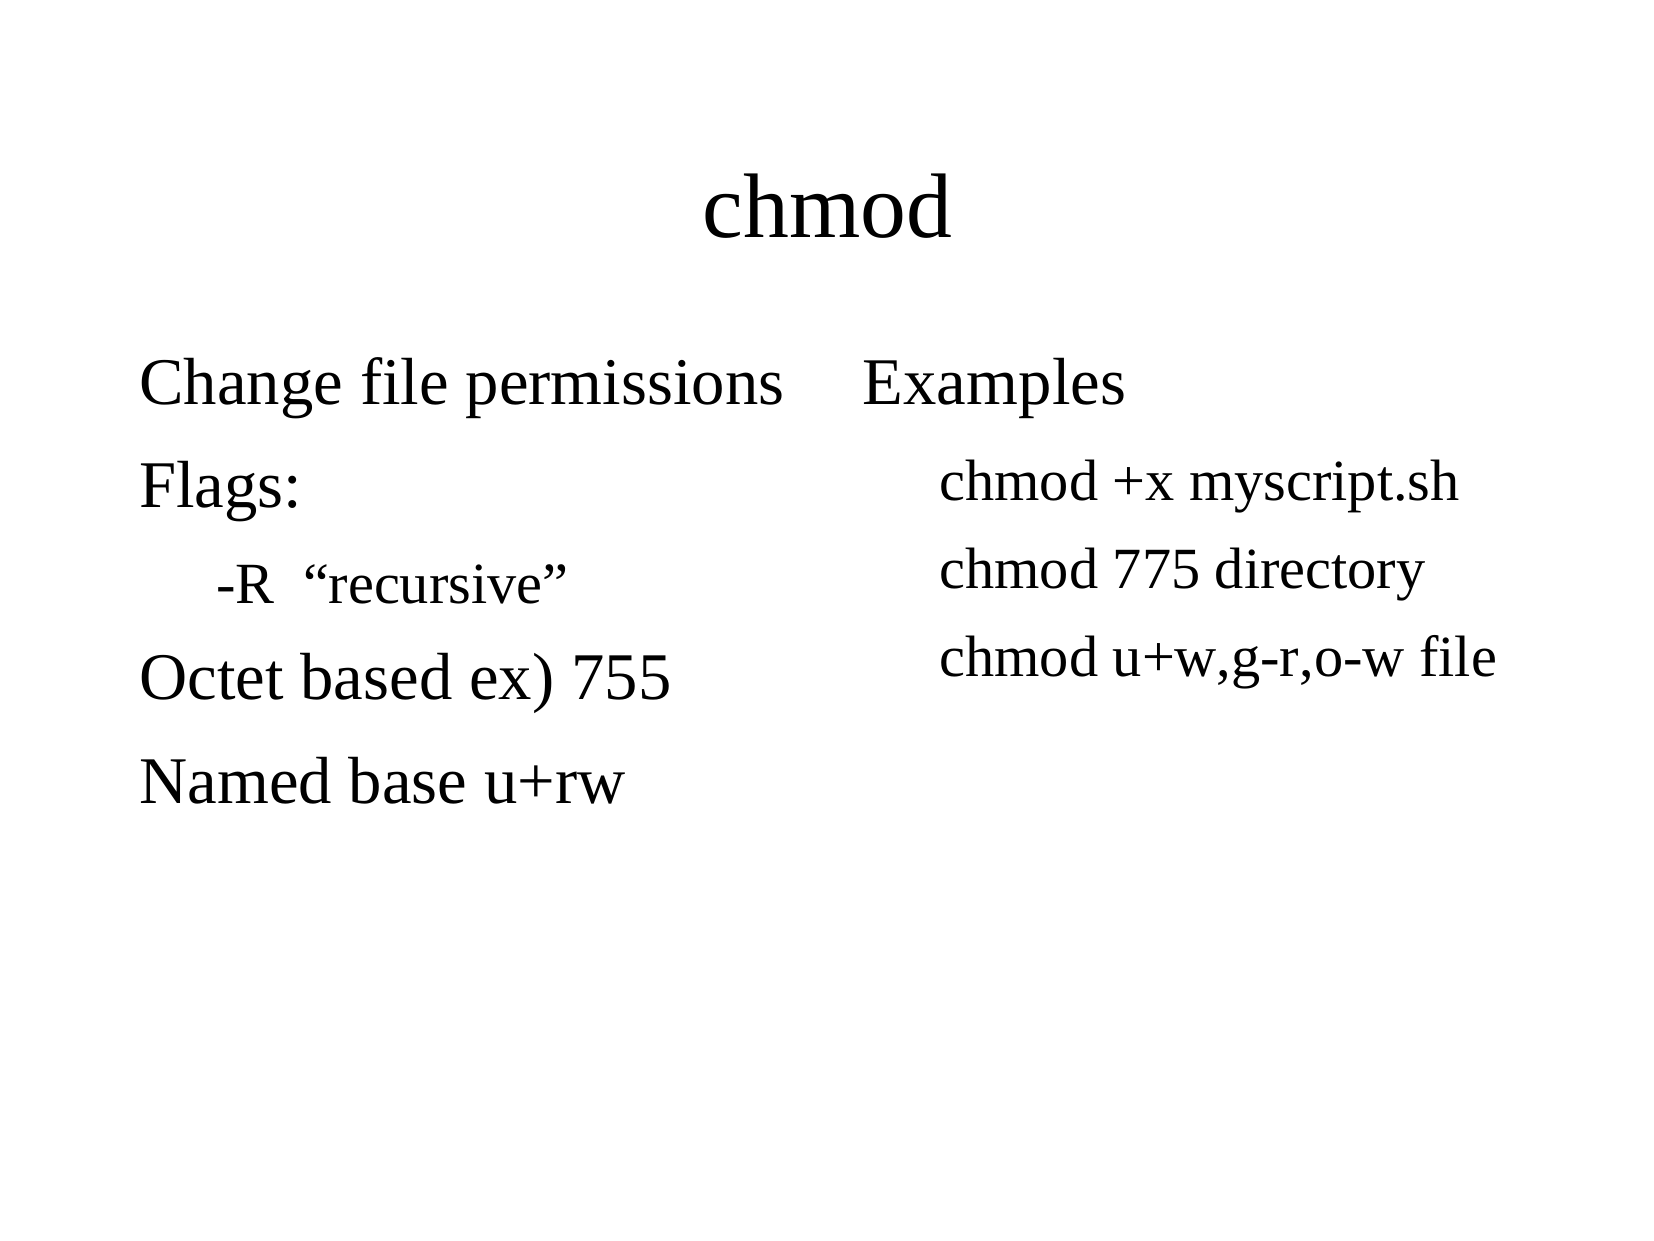

# chmod
Change file permissions
Flags:
-R “recursive”
Octet based ex) 755
Named base u+rw
Examples
chmod +x myscript.sh
chmod 775 directory
chmod u+w,g-r,o-w file